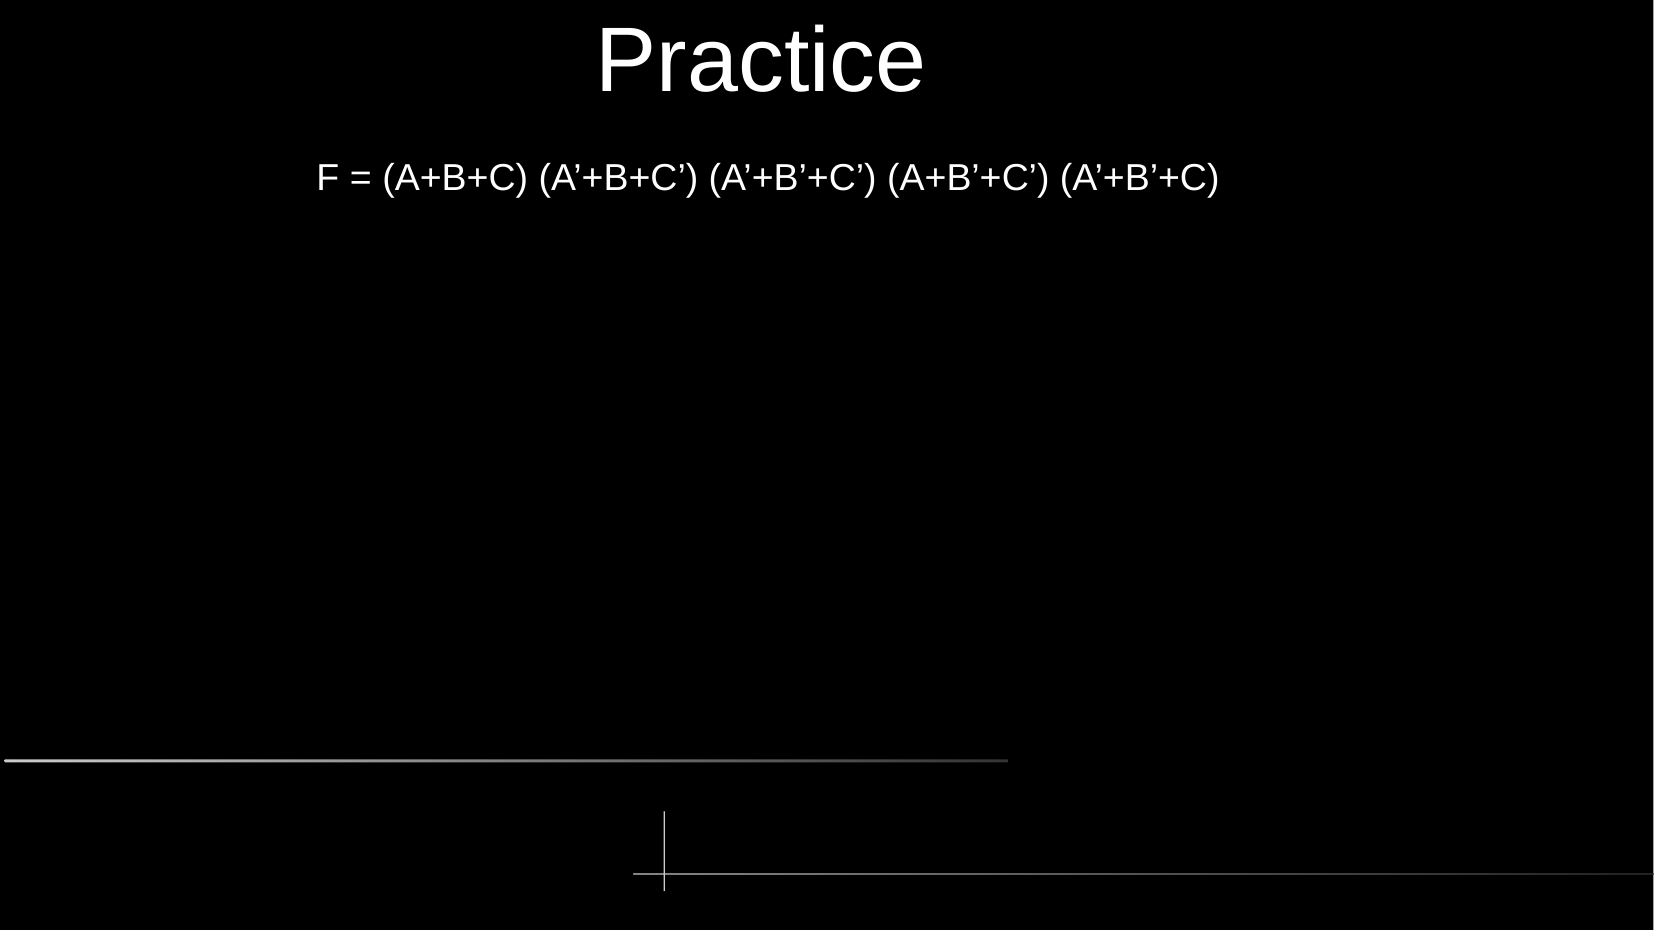

# Practice
F = (A+B+C) (A’+B+C’) (A’+B’+C’) (A+B’+C’) (A’+B’+C)